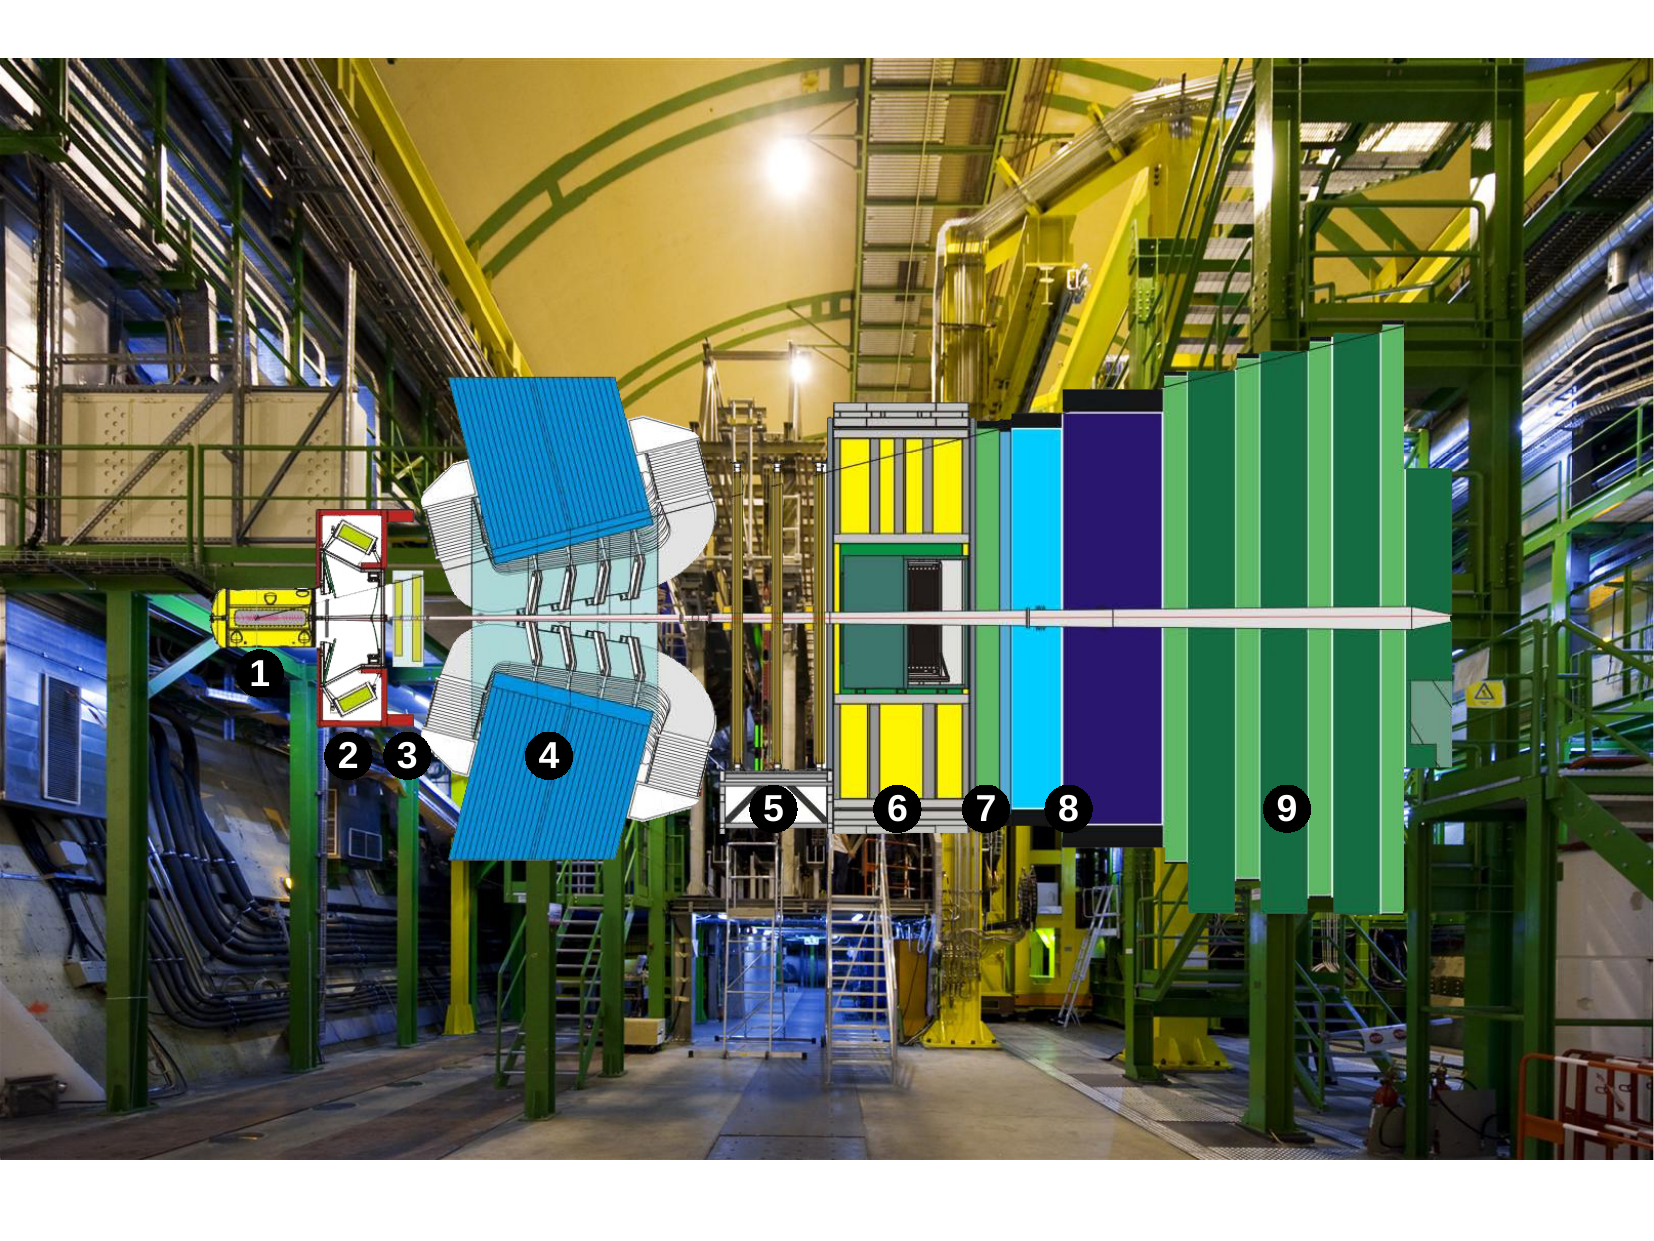

#
1
4
3
2
9
8
7
6
5